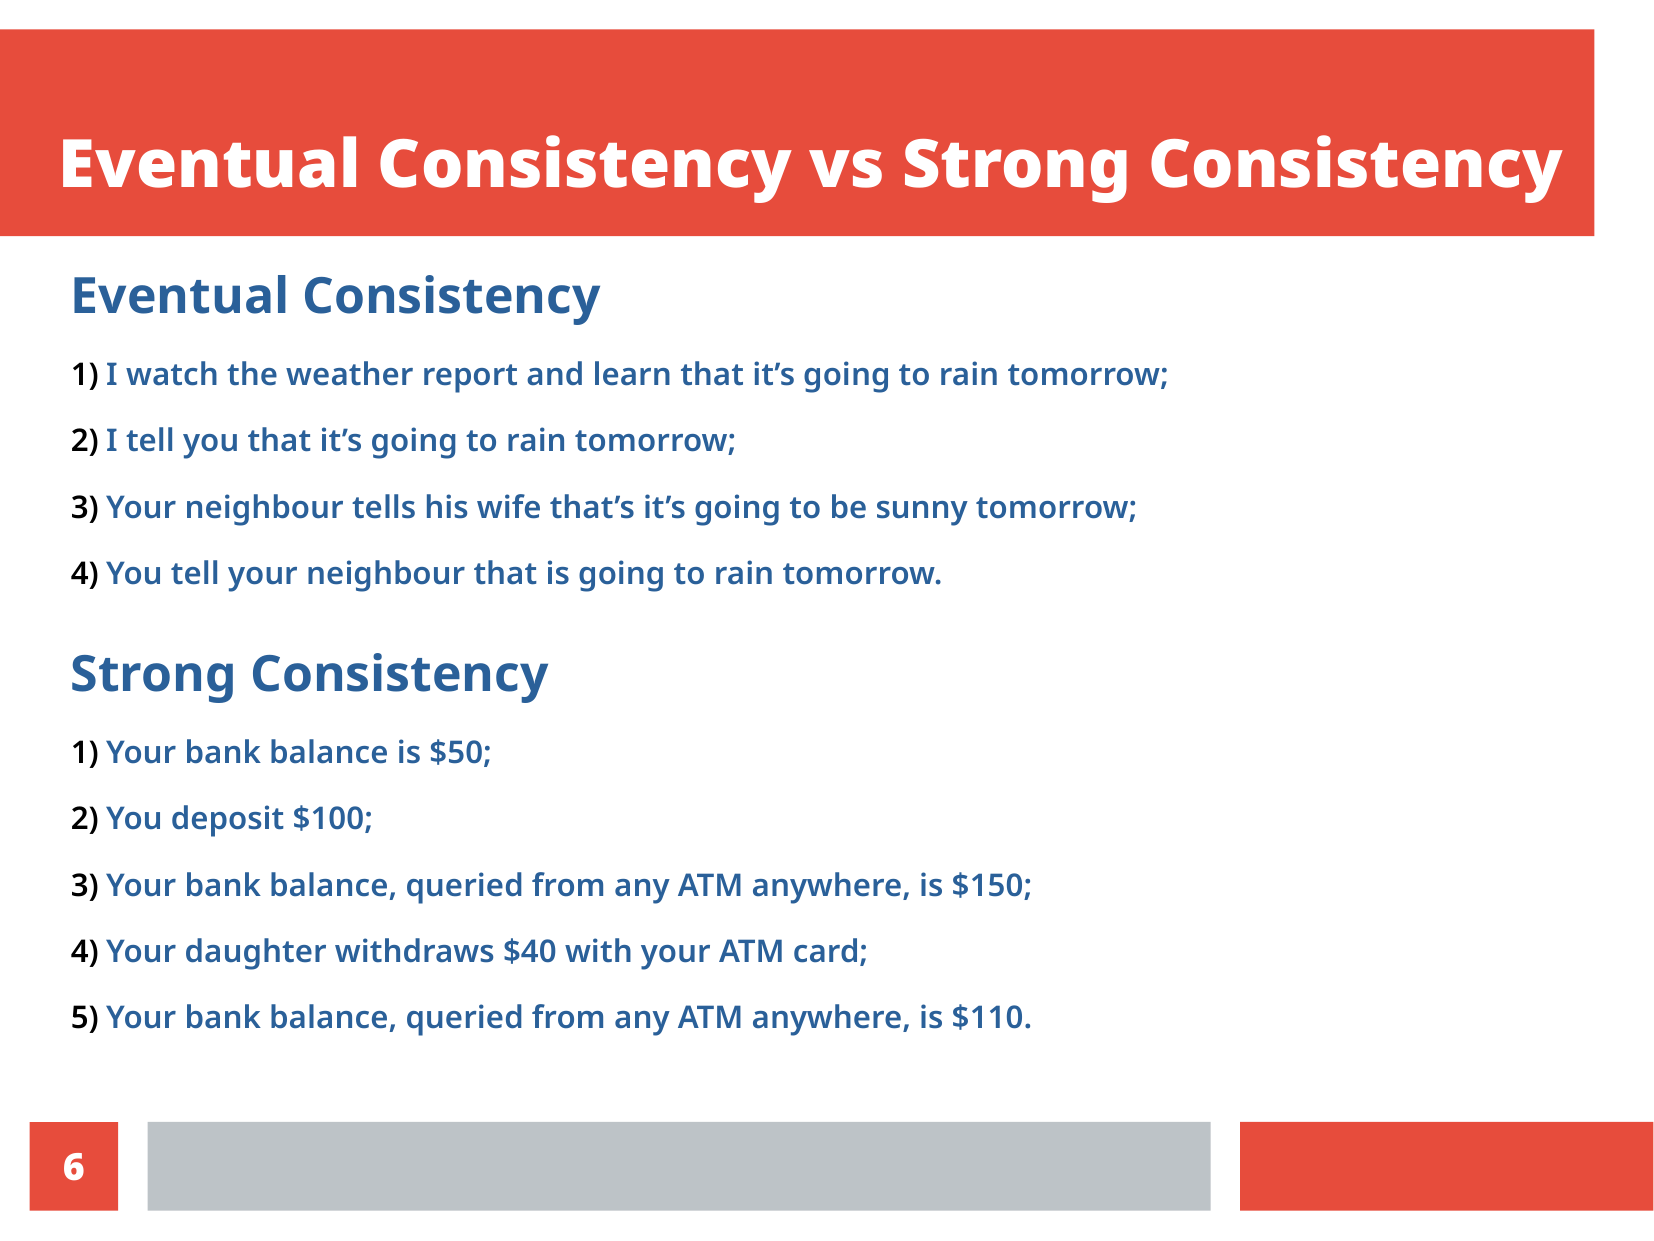

# Eventual Consistency vs Strong Consistency
Eventual Consistency
I watch the weather report and learn that it’s going to rain tomorrow;
I tell you that it’s going to rain tomorrow;
Your neighbour tells his wife that’s it’s going to be sunny tomorrow;
You tell your neighbour that is going to rain tomorrow.
Strong Consistency
Your bank balance is $50;
You deposit $100;
Your bank balance, queried from any ATM anywhere, is $150;
Your daughter withdraws $40 with your ATM card;
Your bank balance, queried from any ATM anywhere, is $110.
6